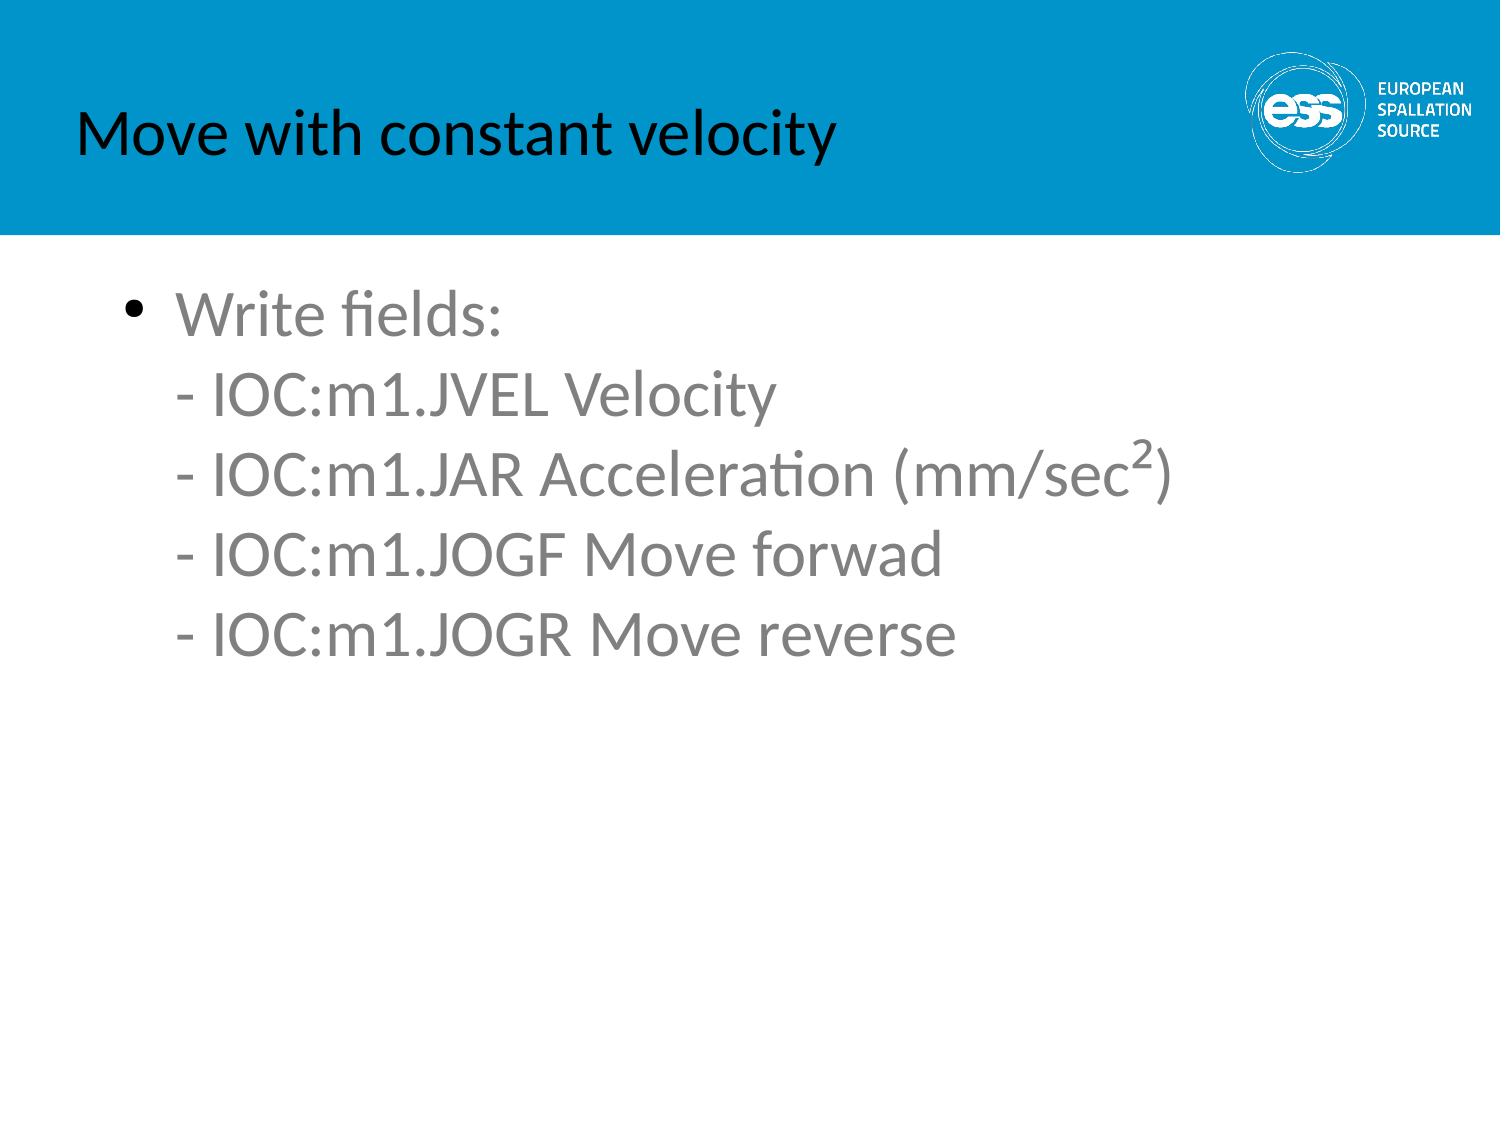

# Move with constant velocity
Write fields:
- IOC:m1.JVEL Velocity
- IOC:m1.JAR Acceleration (mm/sec²)
- IOC:m1.JOGF Move forwad
- IOC:m1.JOGR Move reverse